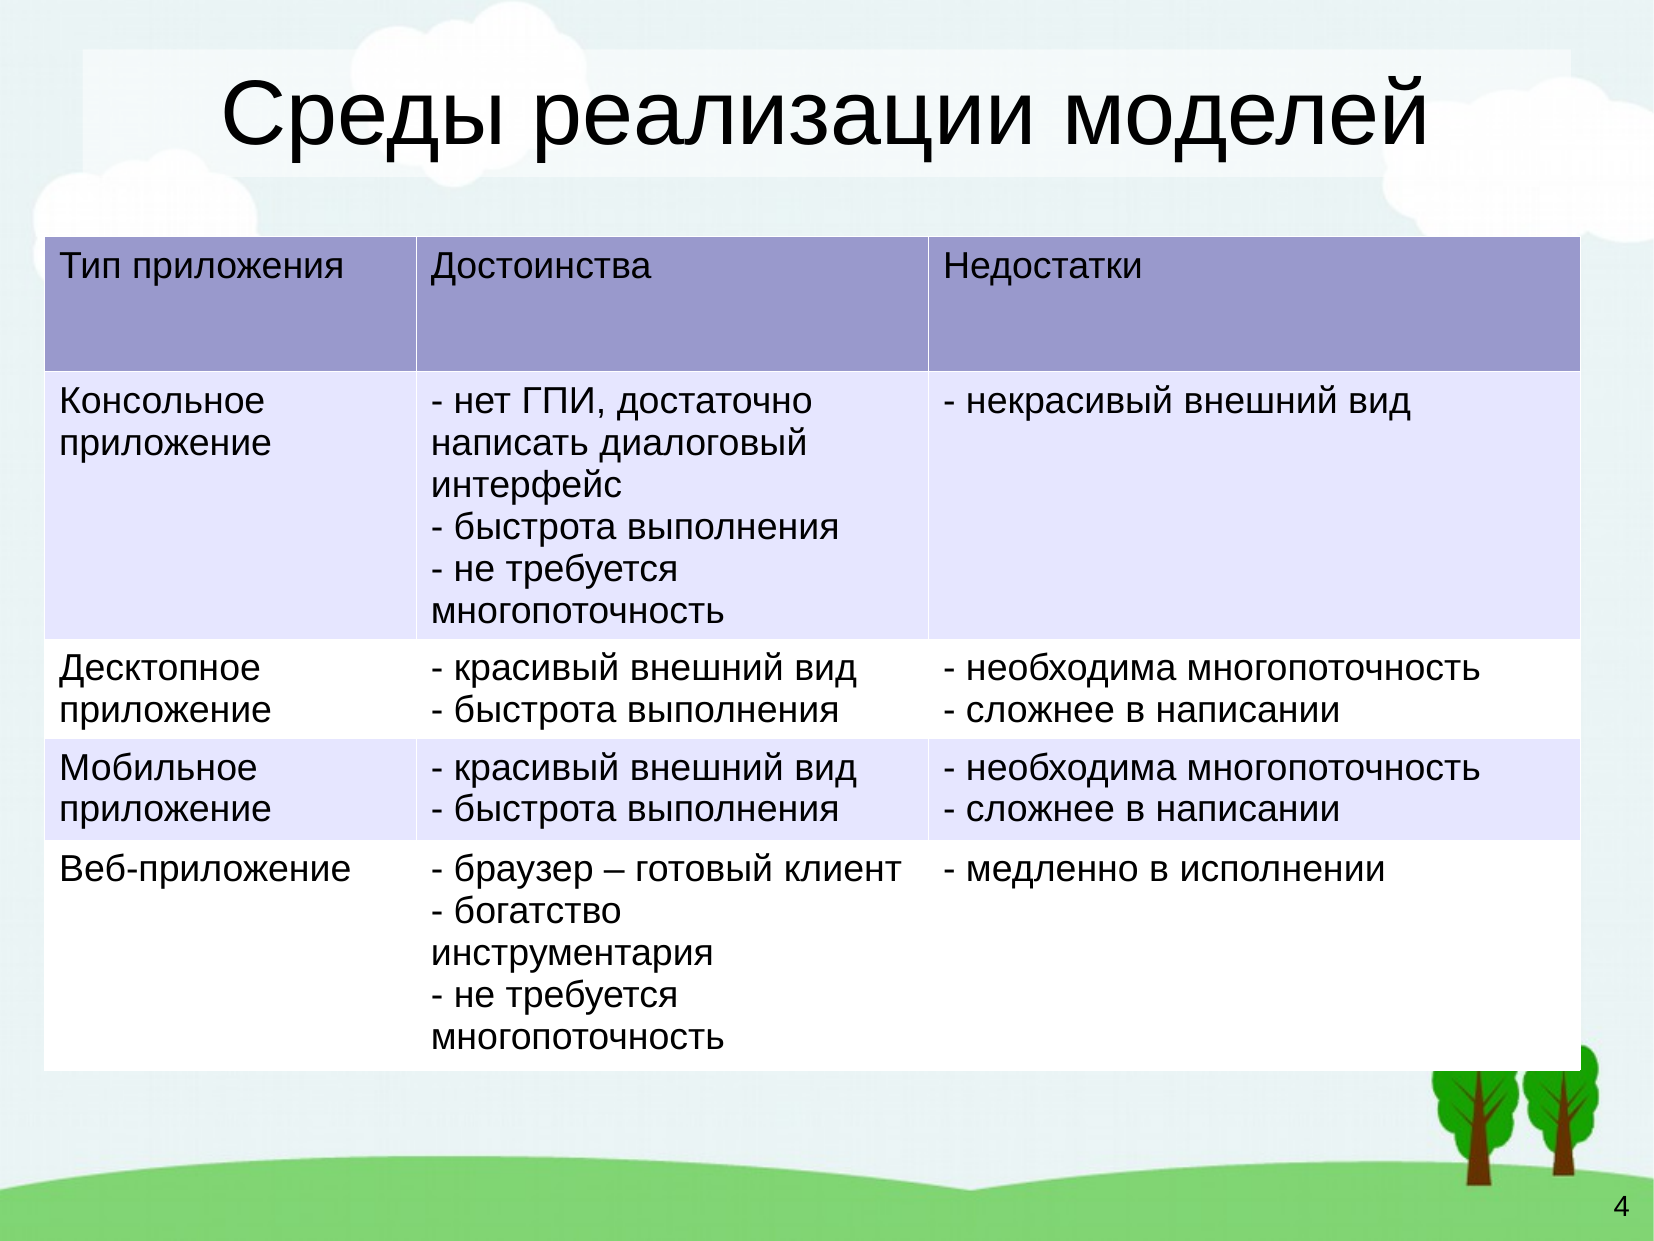

# Среды реализации моделей
| Тип приложения | Достоинства | Недостатки |
| --- | --- | --- |
| Консольное приложение | - нет ГПИ, достаточно написать диалоговый интерфейс - быстрота выполнения - не требуется многопоточность | - некрасивый внешний вид |
| Десктопное приложение | - красивый внешний вид - быстрота выполнения | - необходима многопоточность - сложнее в написании |
| Мобильное приложение | - красивый внешний вид - быстрота выполнения | - необходима многопоточность - сложнее в написании |
| Веб-приложение | - браузер – готовый клиент - богатство инструментария - не требуется многопоточность | - медленно в исполнении |
4